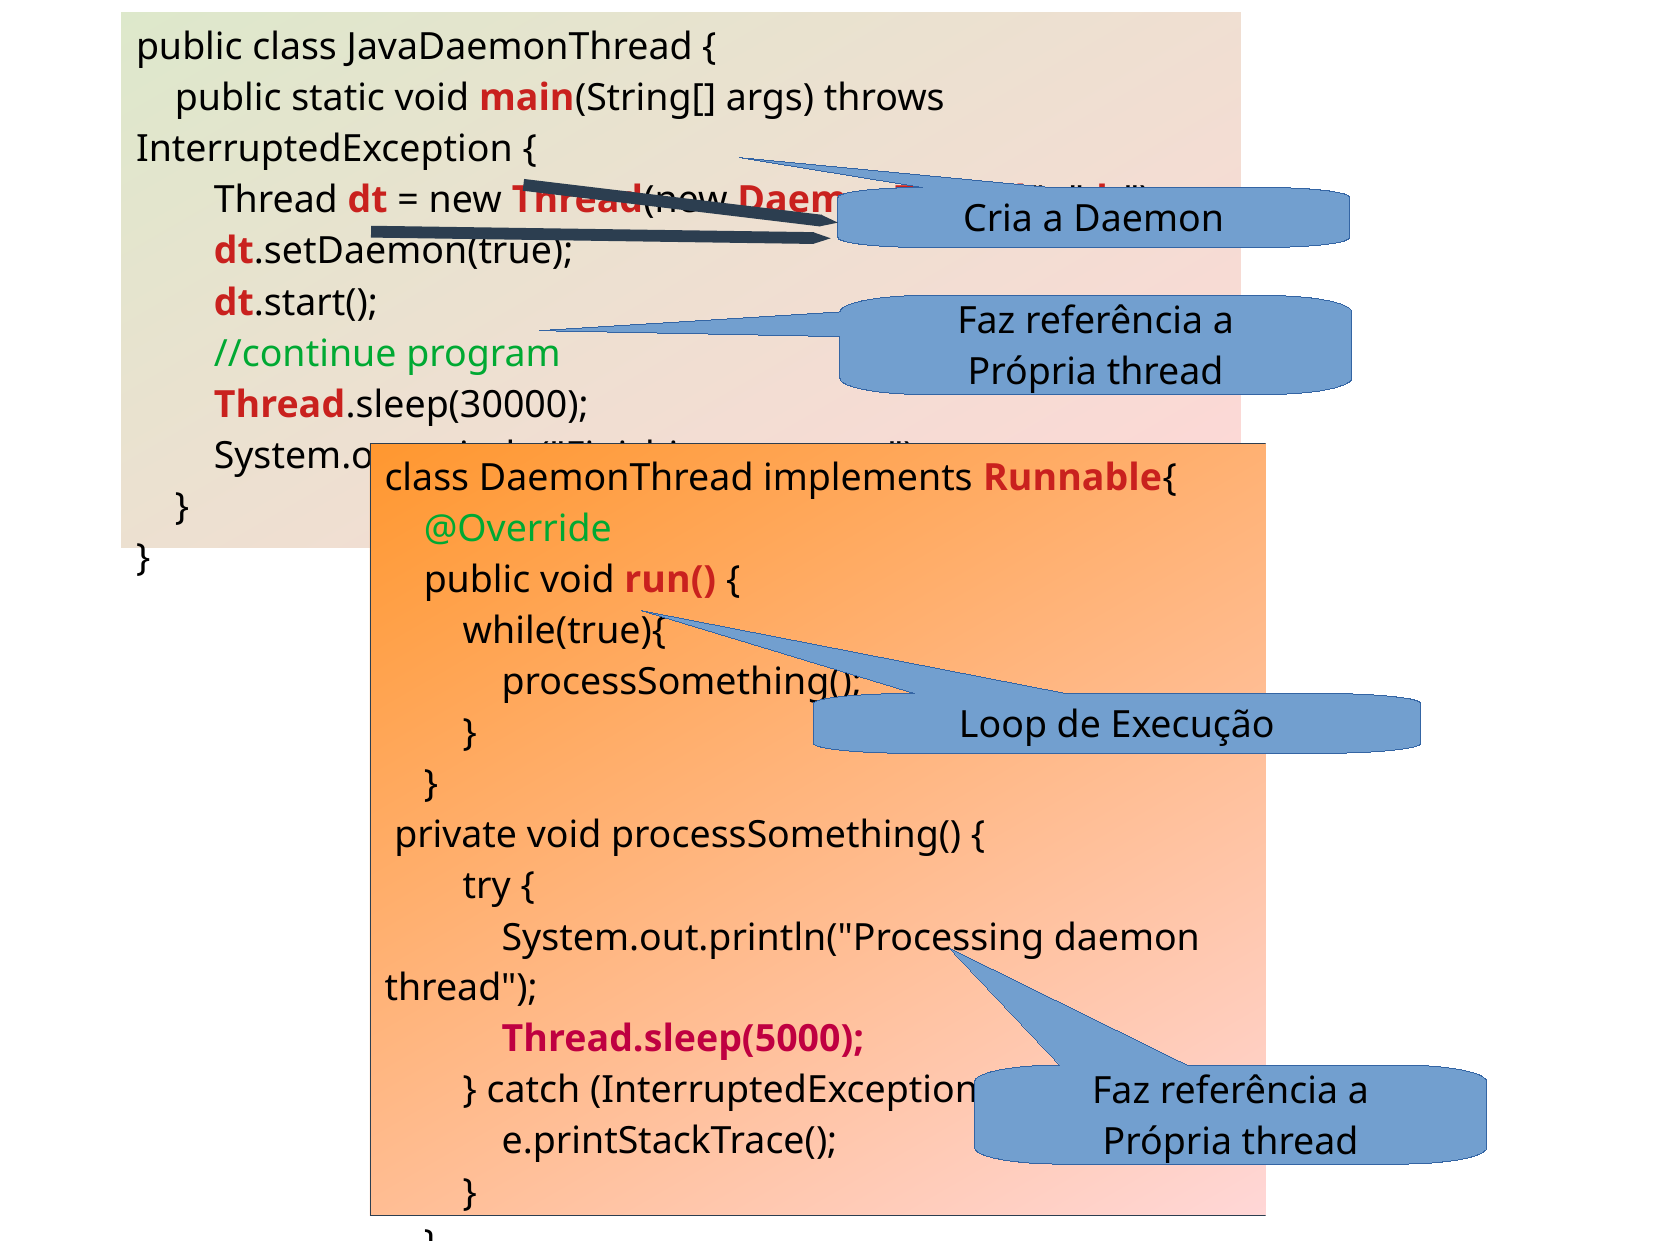

public class JavaDaemonThread {
 public static void main(String[] args) throws InterruptedException {
 Thread dt = new Thread(new DaemonThread(), "dt");
 dt.setDaemon(true);
 dt.start();
 //continue program
 Thread.sleep(30000);
 System.out.println("Finishing program");
 }
}
Cria a Daemon
Faz referência a
Própria thread
class DaemonThread implements Runnable{
 @Override
 public void run() {
 while(true){
 processSomething();
 }
 }
 private void processSomething() {
 try {
 System.out.println("Processing daemon thread");
 Thread.sleep(5000);
 } catch (InterruptedException e) {
 e.printStackTrace();
 }
 }
}
Loop de Execução
#
Faz referência a
Própria thread